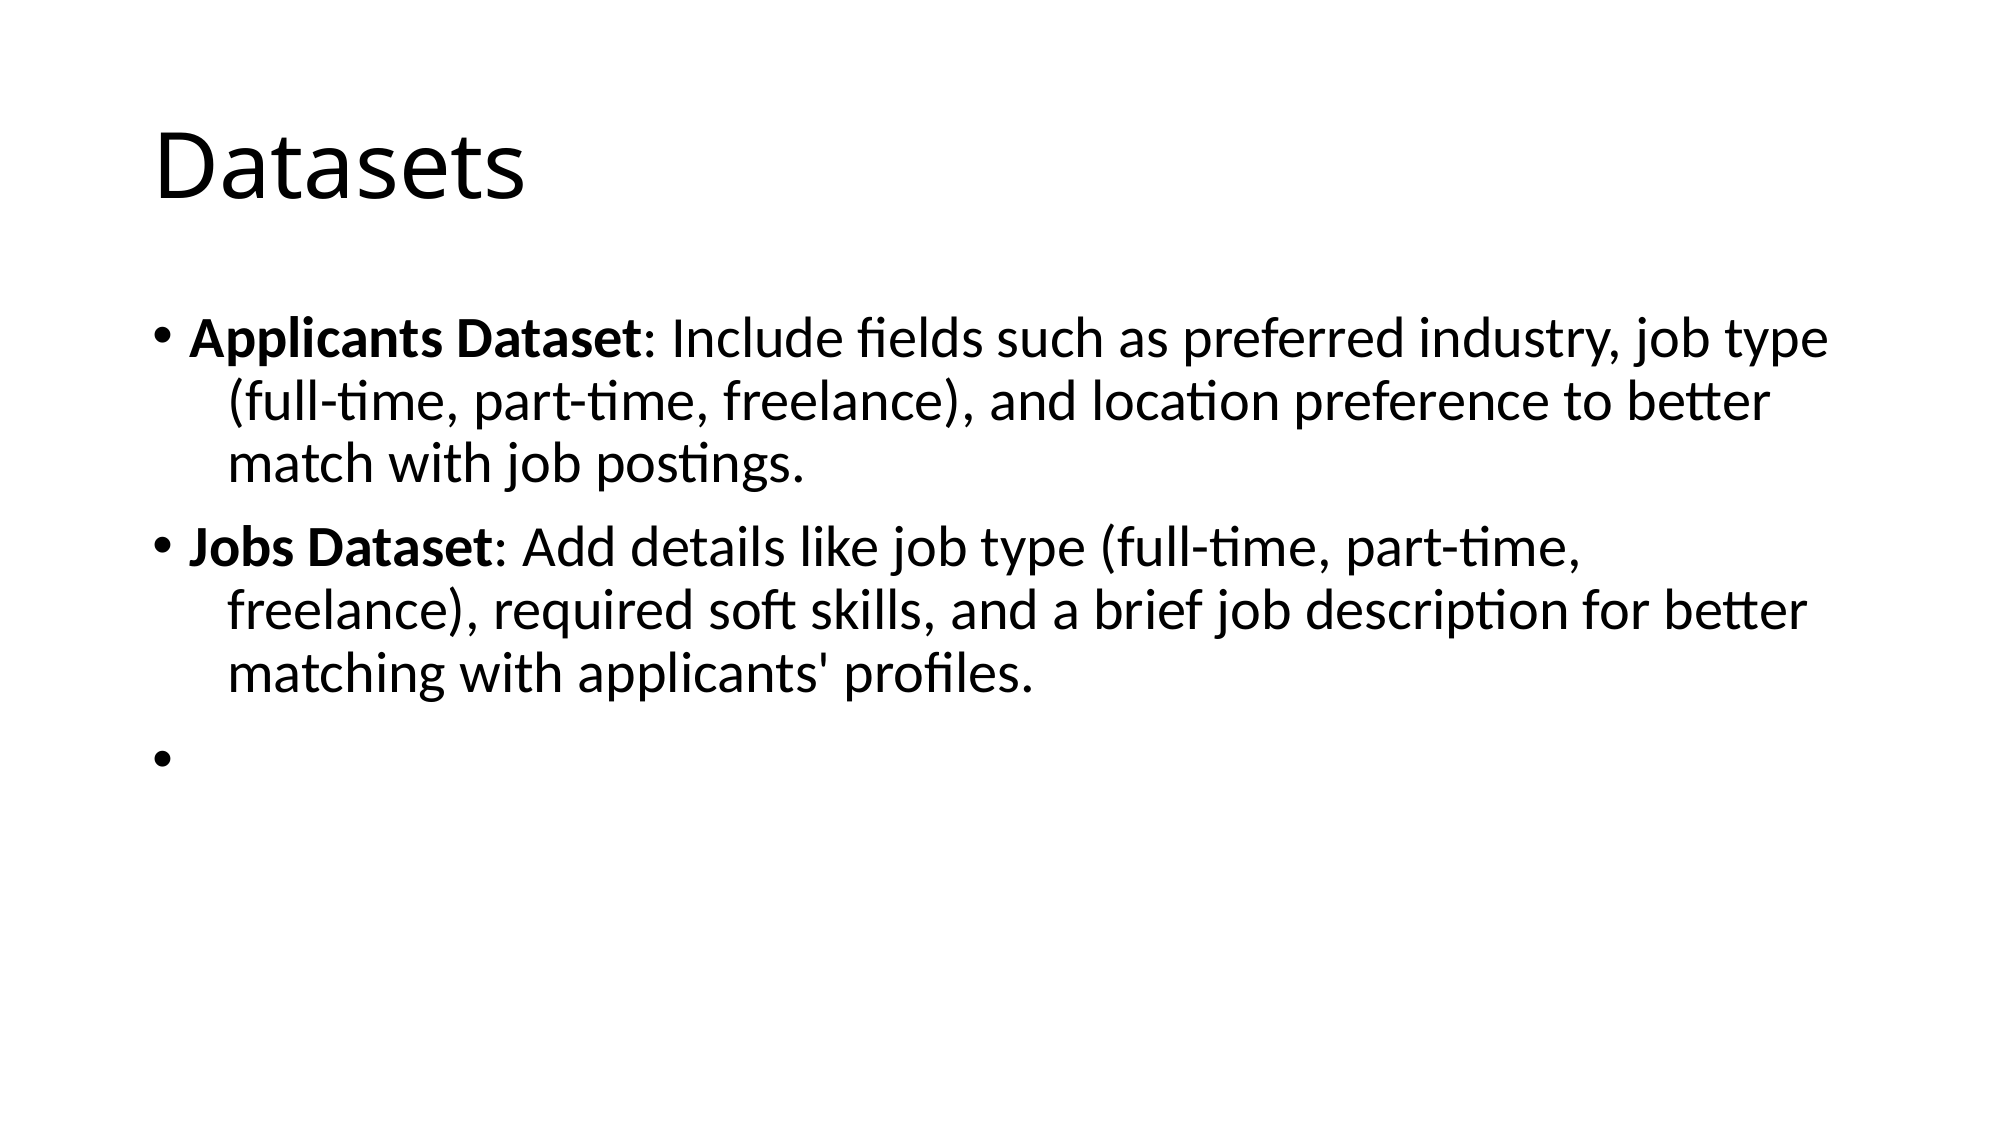

# Datasets
Applicants Dataset: Include fields such as preferred industry, job type (full-time, part-time, freelance), and location preference to better match with job postings.
Jobs Dataset: Add details like job type (full-time, part-time, freelance), required soft skills, and a brief job description for better matching with applicants' profiles.